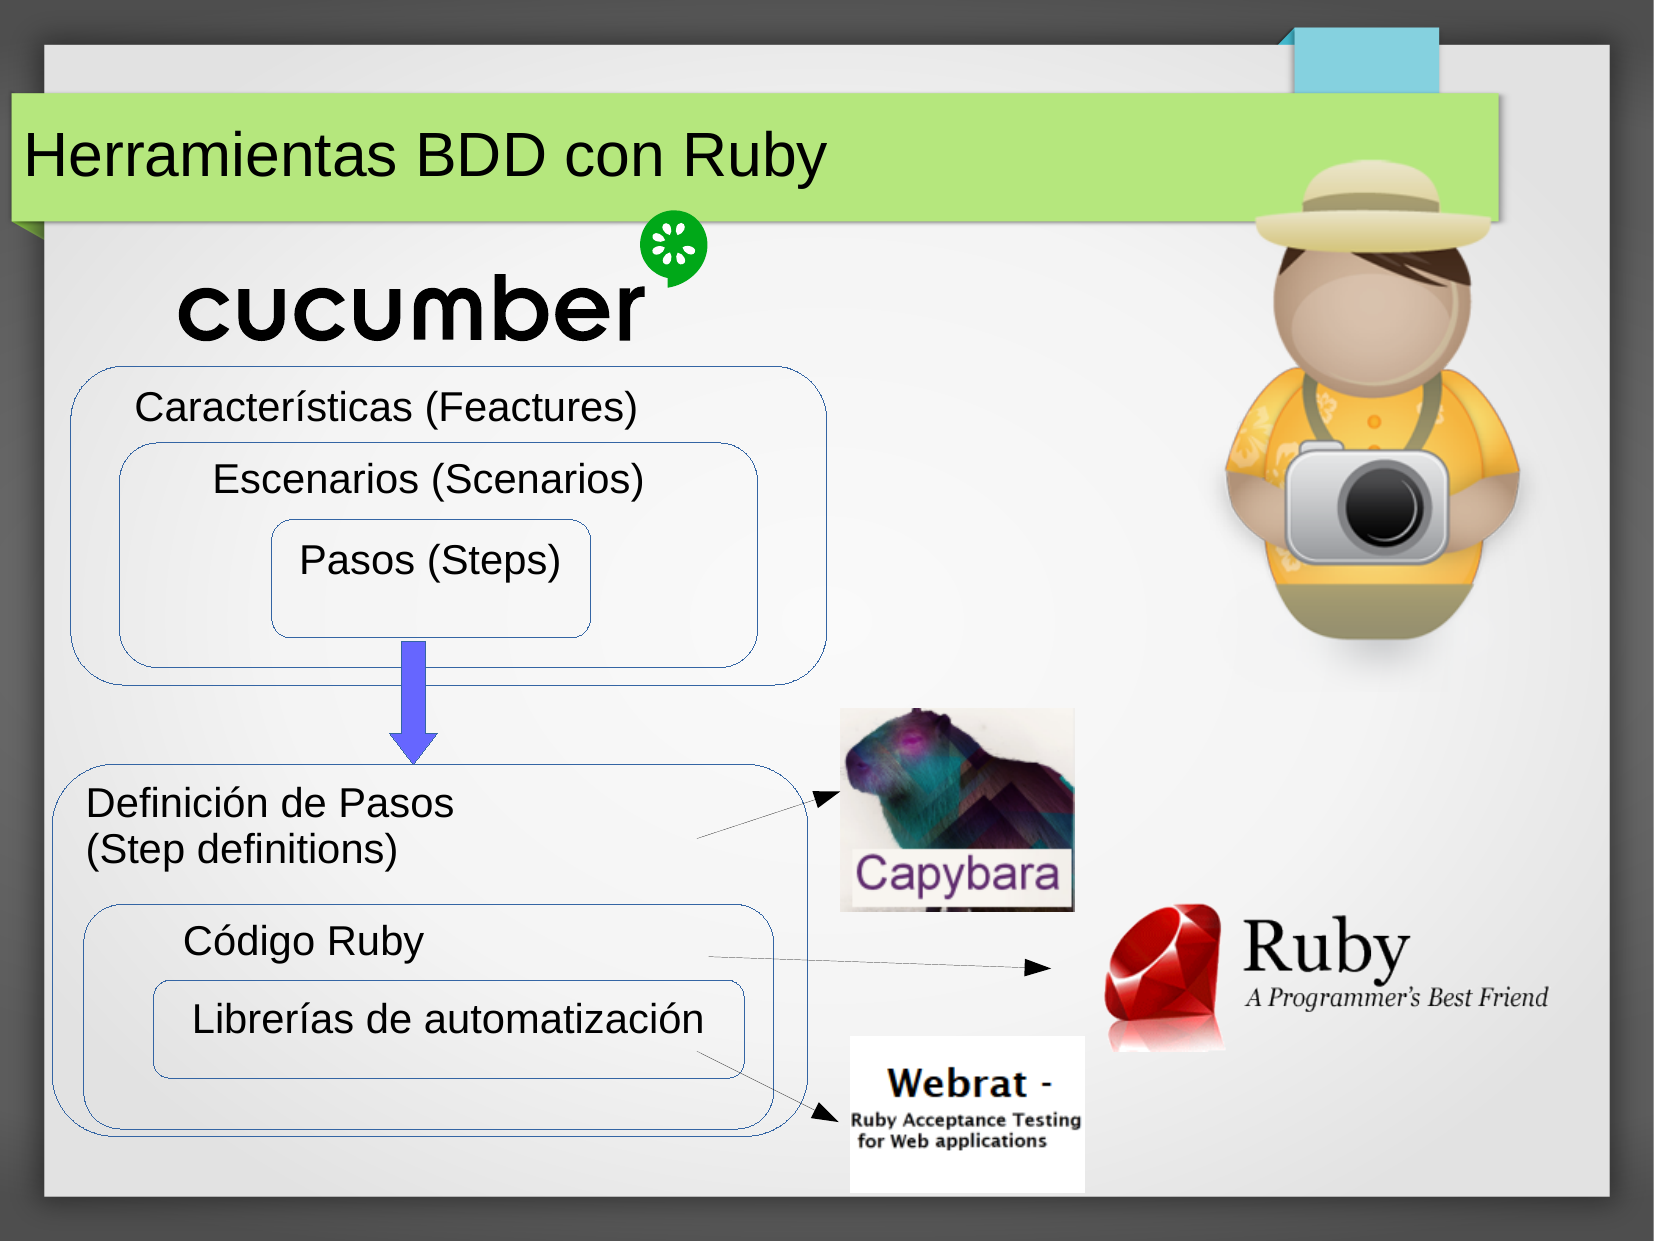

# Herramientas BDD con Ruby
Características (Feactures)
Escenarios (Scenarios)
Pasos (Steps)
Definición de Pasos
(Step definitions)
Código Ruby
Librerías de automatización